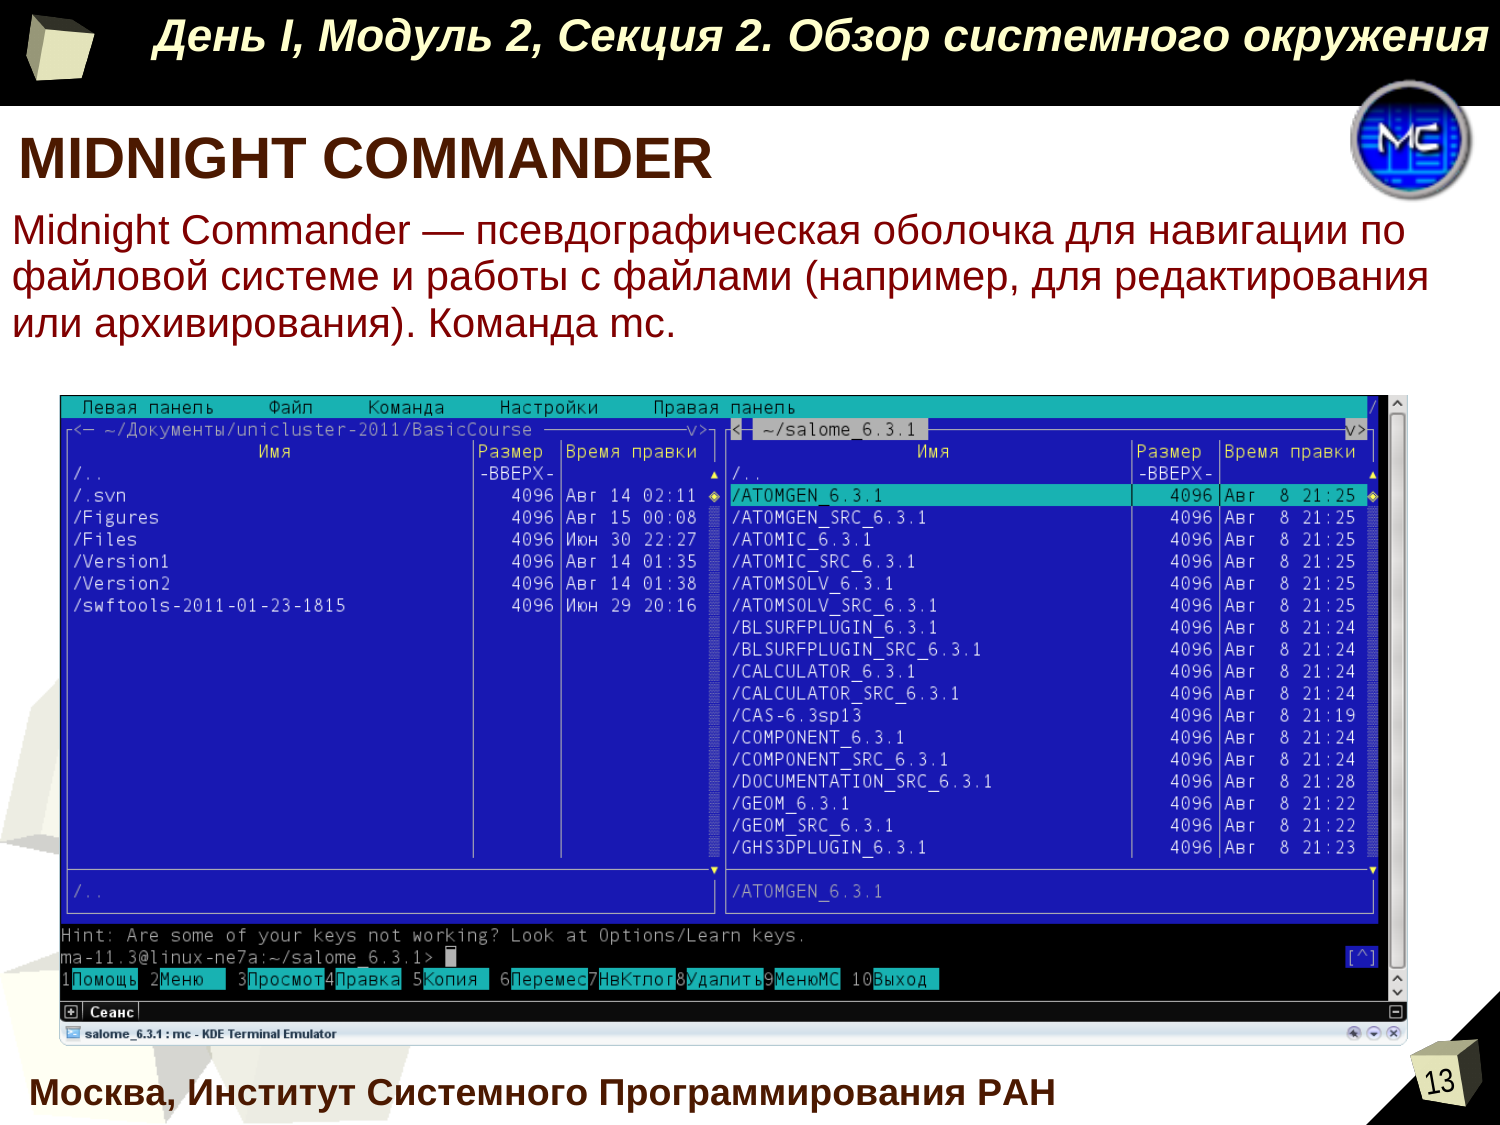

#
MIDNIGHT COMMANDER
Midnight Commander — псевдографическая оболочка для навигации по файловой системе и работы с файлами (например, для редактирования или архивирования). Команда mc.